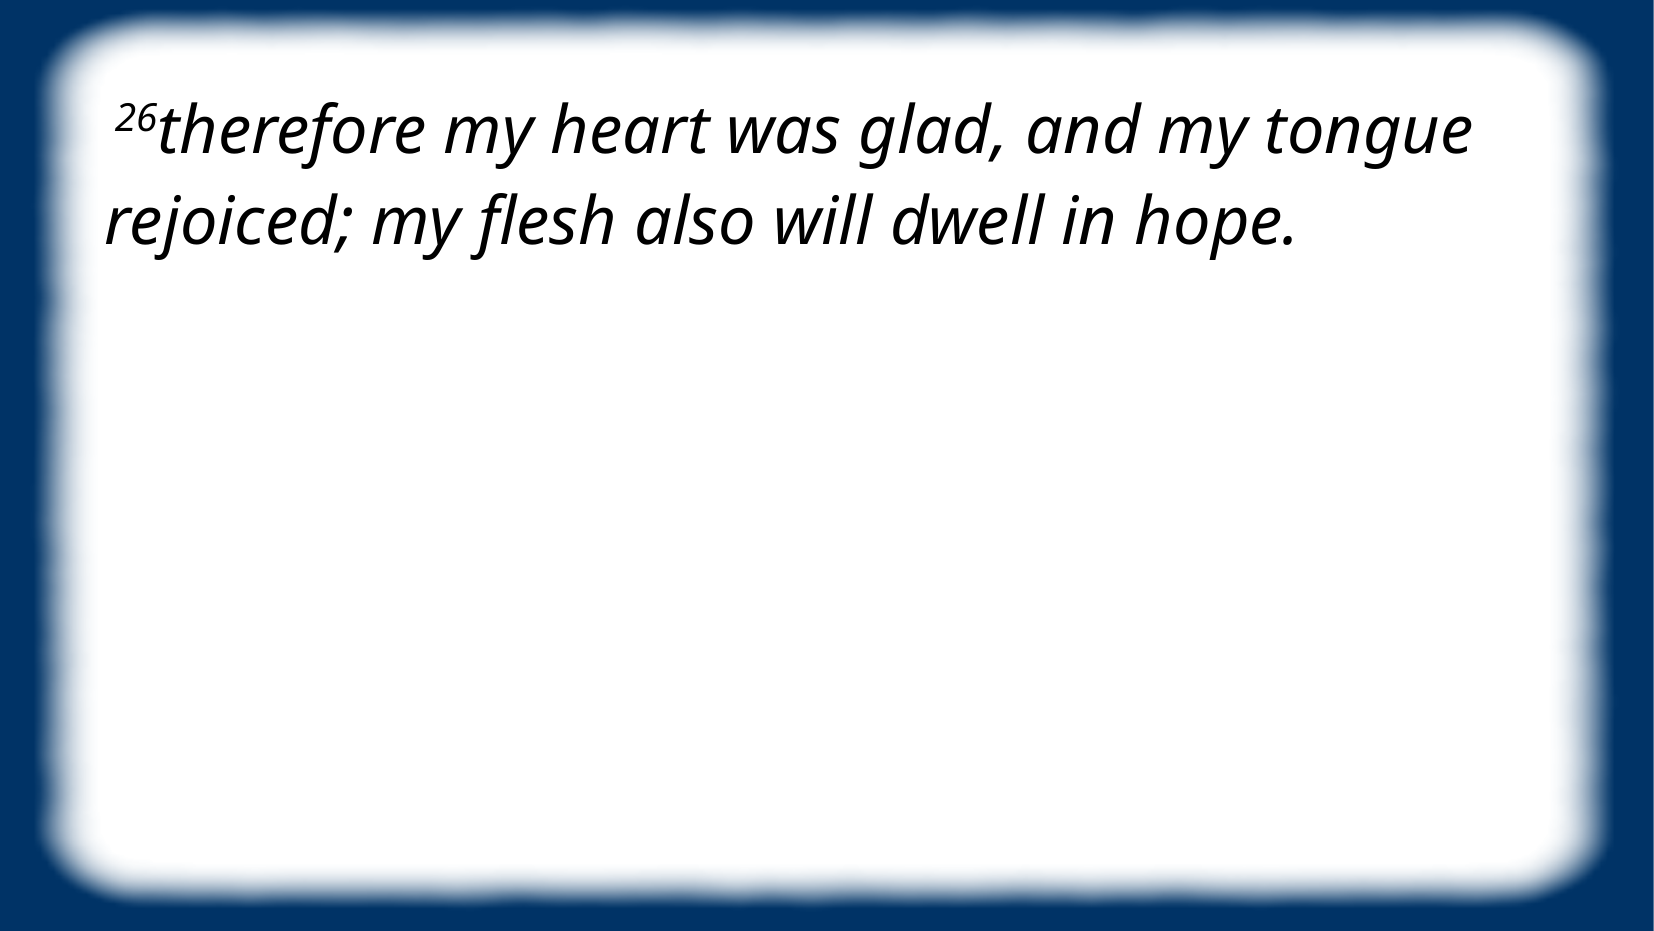

26therefore my heart was glad, and my tongue rejoiced; my flesh also will dwell in hope.